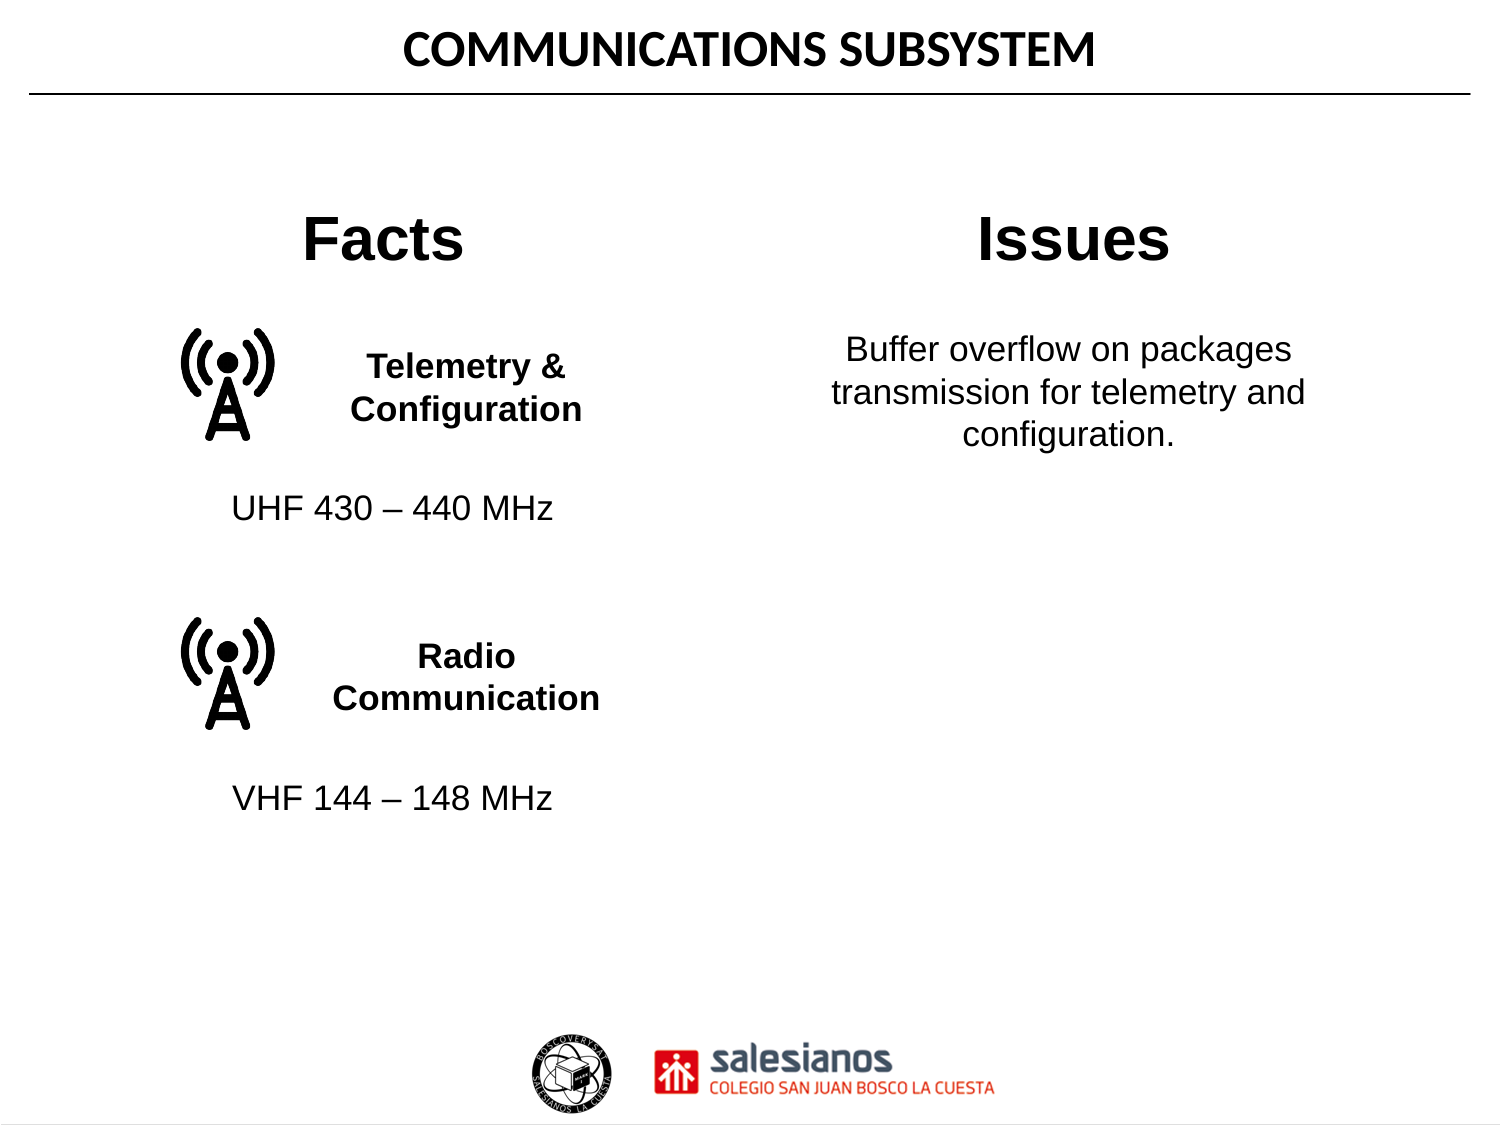

COMMUNICATIONS SUBSYSTEM
Facts
Issues
Buffer overflow on packages transmission for telemetry and configuration.
Telemetry & Configuration
UHF 430 – 440 MHz
Radio Communication
VHF 144 – 148 MHz